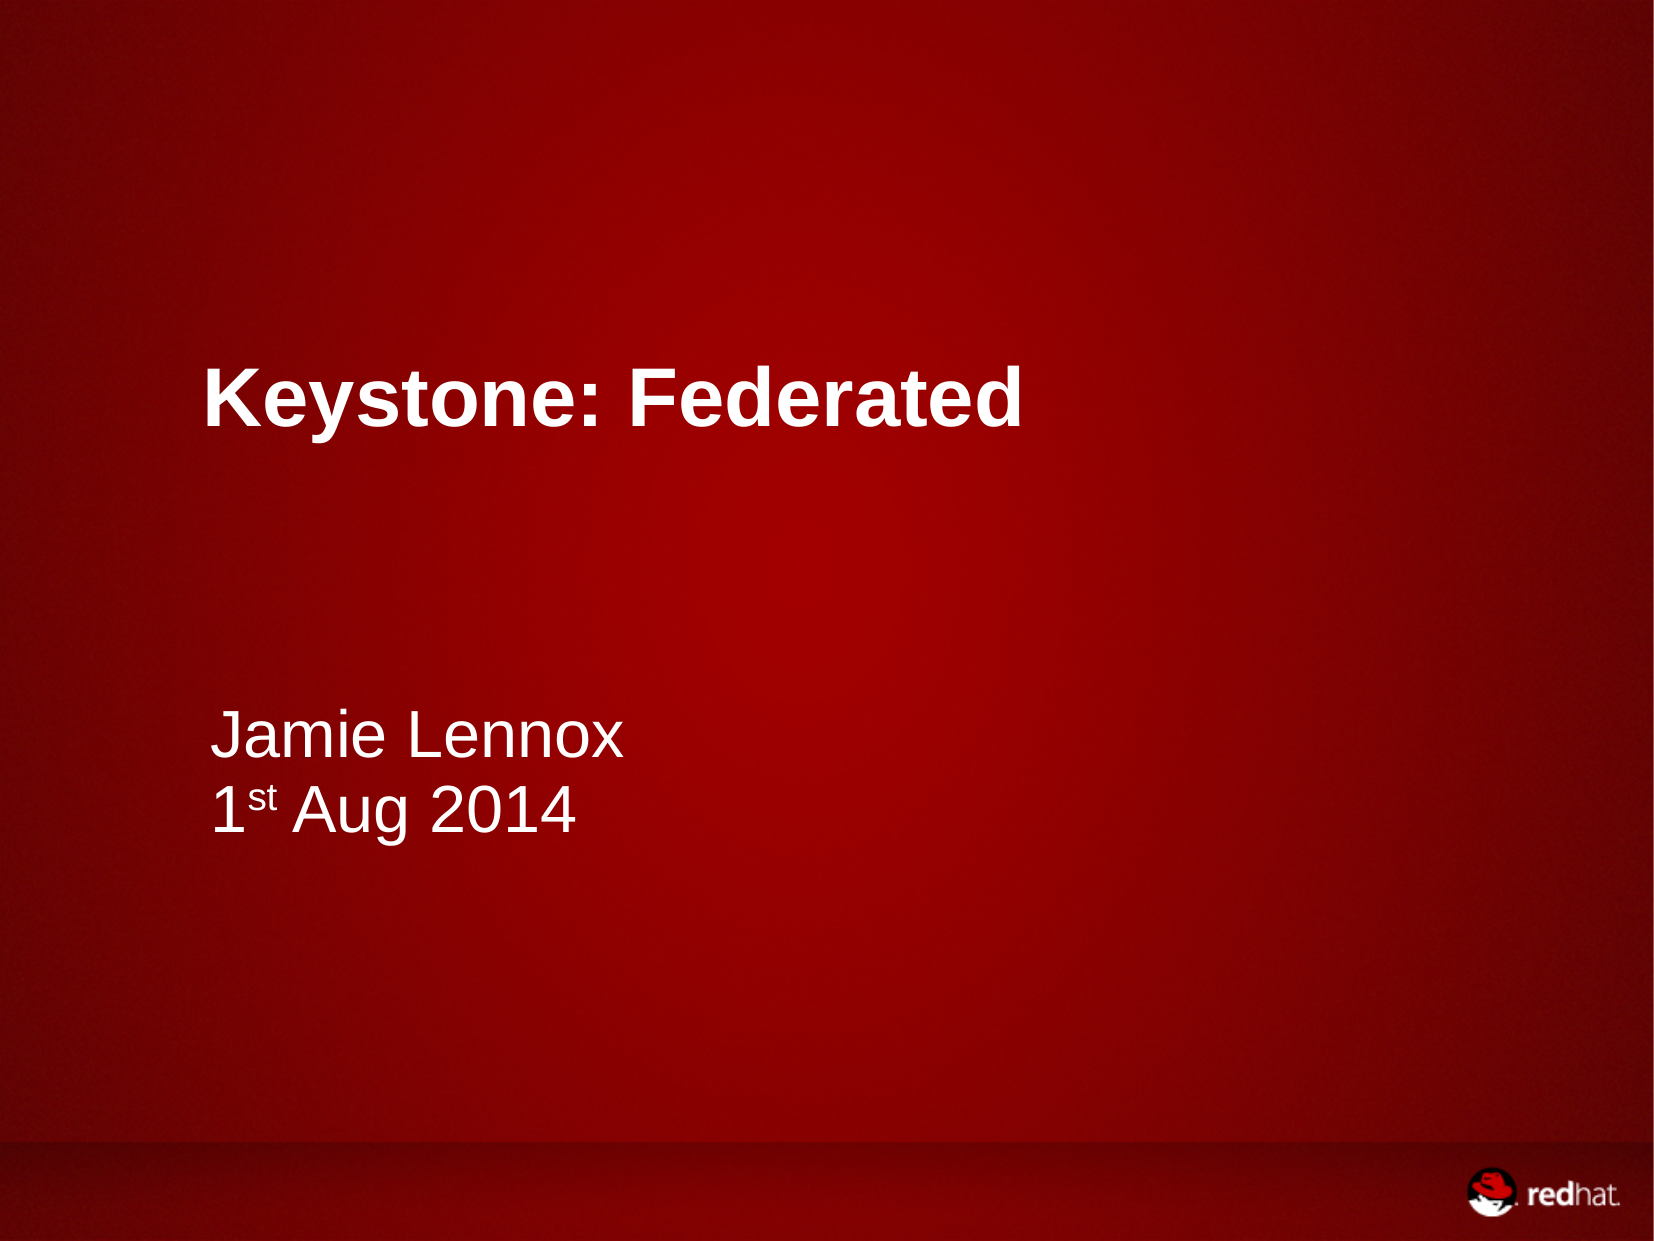

Keystone: Federated
Jamie Lennox
1st Aug 2014